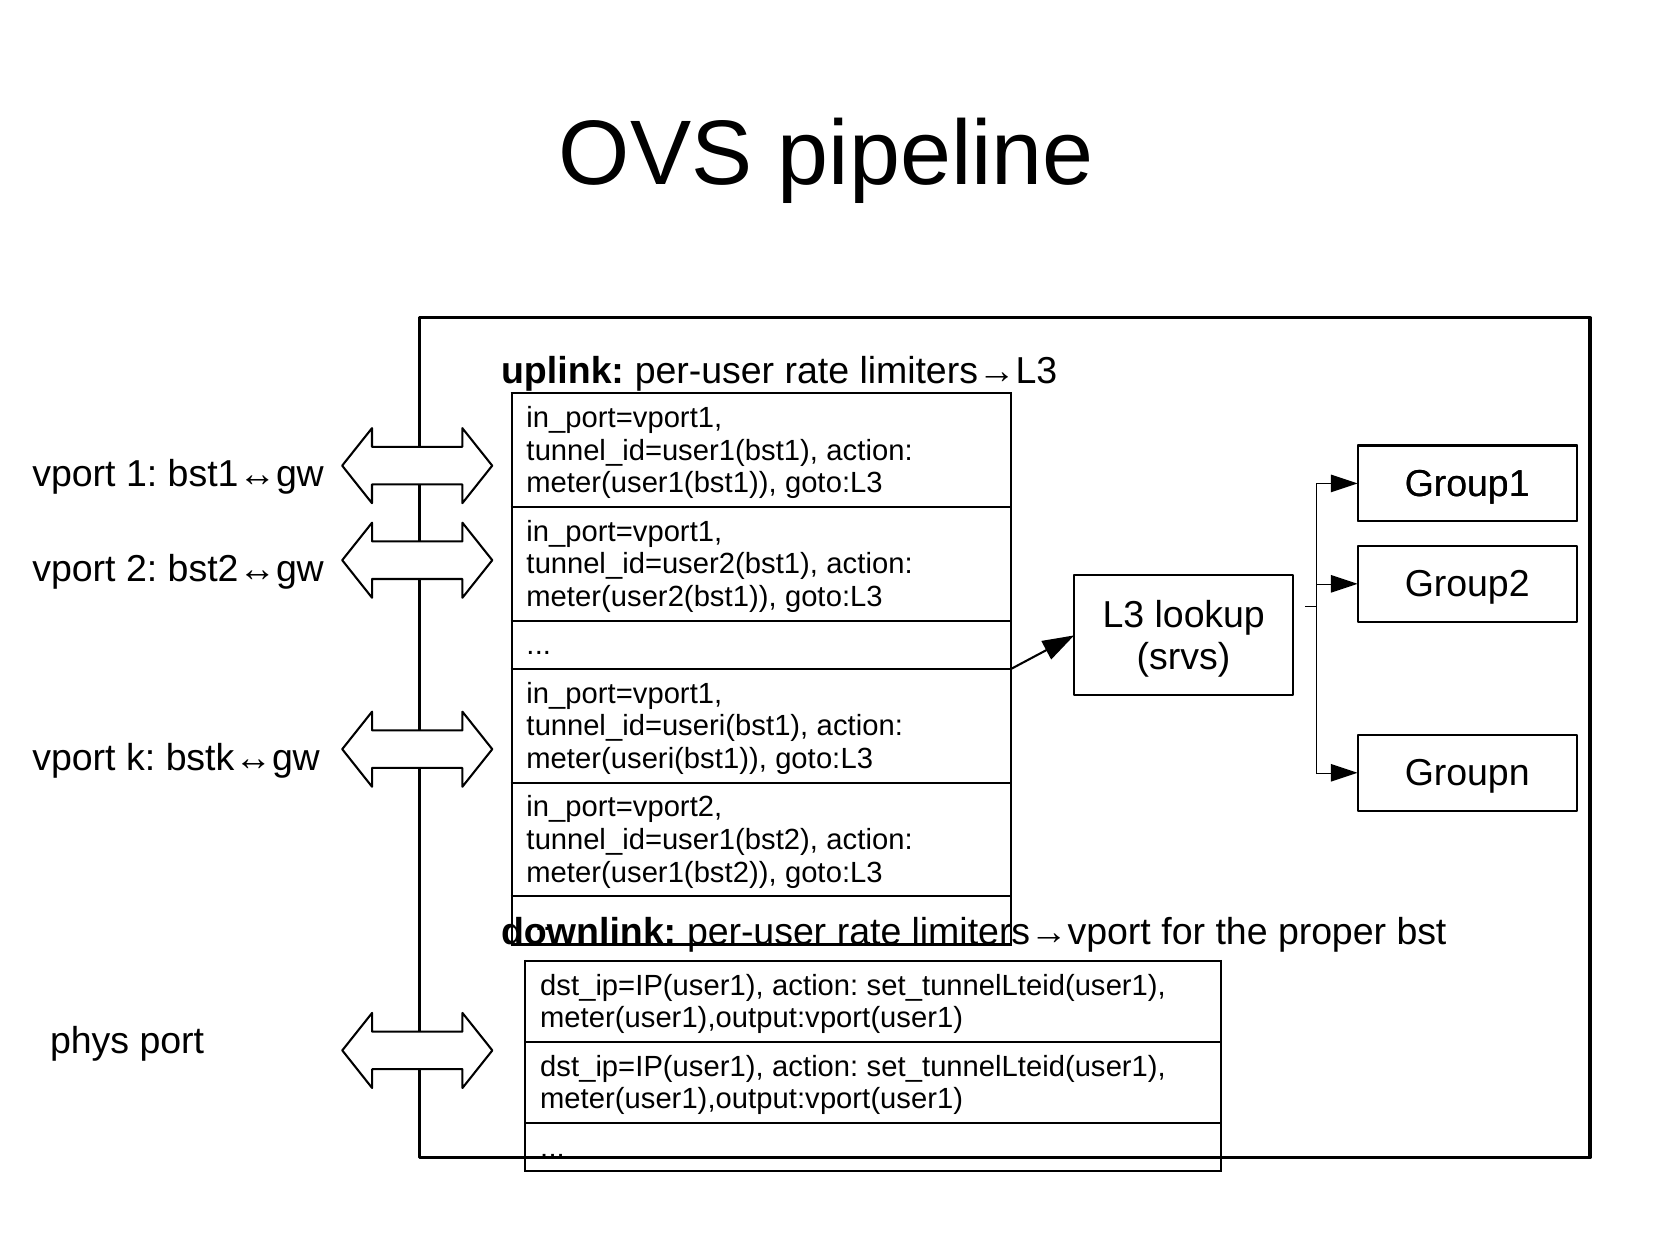

# OVS pipeline
uplink: per-user rate limiters→L3
| in\_port=vport1, tunnel\_id=user1(bst1), action: meter(user1(bst1)), goto:L3 |
| --- |
| in\_port=vport1, tunnel\_id=user2(bst1), action: meter(user2(bst1)), goto:L3 |
| ... |
| in\_port=vport1, tunnel\_id=useri(bst1), action: meter(useri(bst1)), goto:L3 |
| in\_port=vport2, tunnel\_id=user1(bst2), action: meter(user1(bst2)), goto:L3 |
| ... |
vport 1: bst1↔gw
Group1
Group1
vport 2: bst2↔gw
Group2
L3 lookup
(srvs)
vport k: bstk↔gw
Groupn
downlink: per-user rate limiters→vport for the proper bst
| dst\_ip=IP(user1), action: set\_tunnelLteid(user1), meter(user1),output:vport(user1) |
| --- |
| dst\_ip=IP(user1), action: set\_tunnelLteid(user1), meter(user1),output:vport(user1) |
| ... |
phys port